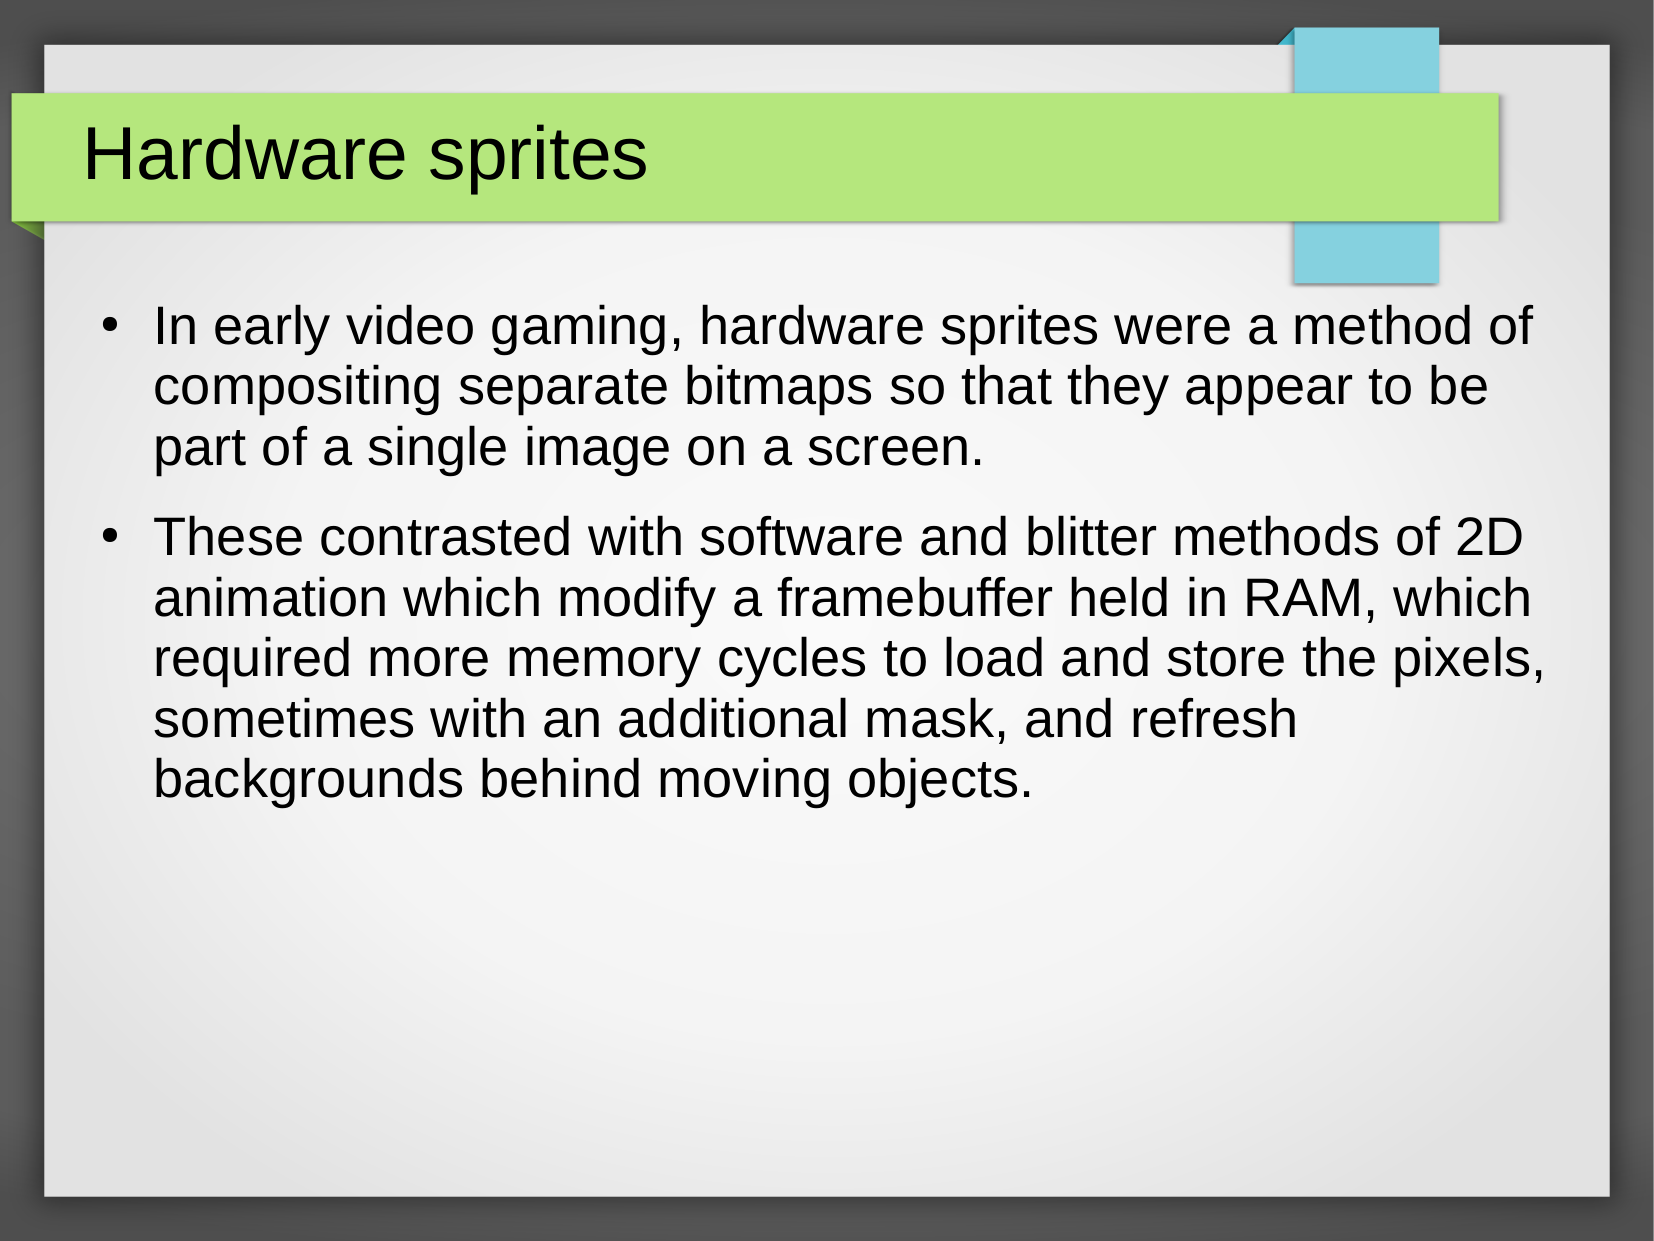

# Hardware sprites
In early video gaming, hardware sprites were a method of compositing separate bitmaps so that they appear to be part of a single image on a screen.
These contrasted with software and blitter methods of 2D animation which modify a framebuffer held in RAM, which required more memory cycles to load and store the pixels, sometimes with an additional mask, and refresh backgrounds behind moving objects.